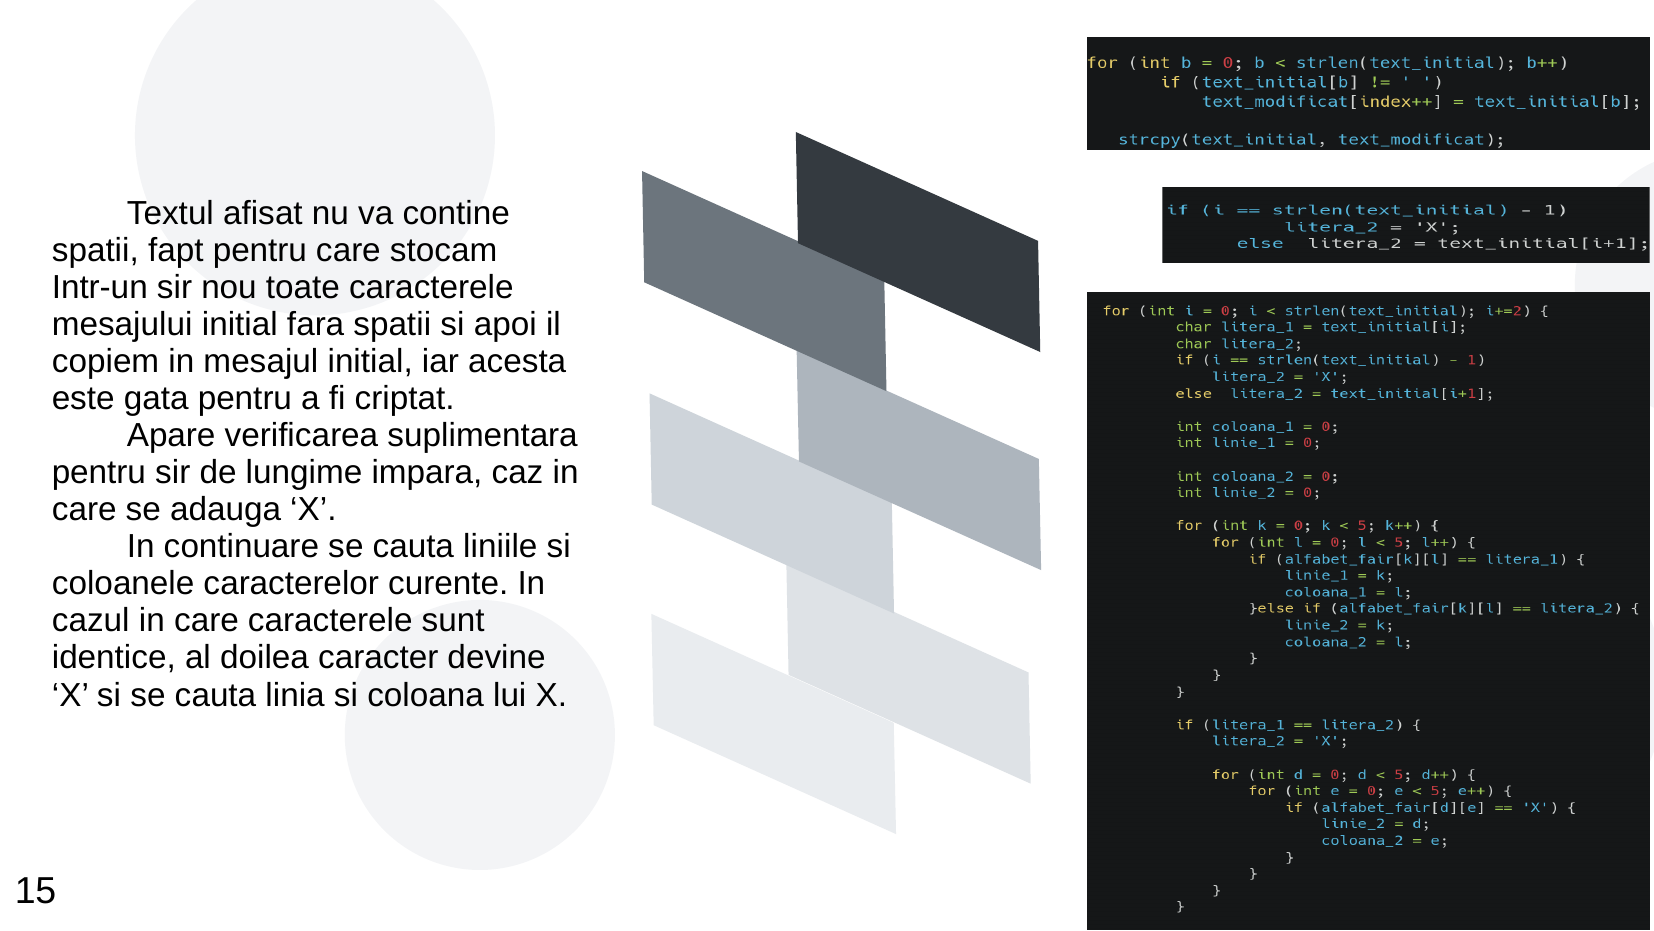

Textul afisat nu va contine spatii, fapt pentru care stocam
Intr-un sir nou toate caracterele mesajului initial fara spatii si apoi il copiem in mesajul initial, iar acesta este gata pentru a fi criptat.
	Apare verificarea suplimentara pentru sir de lungime impara, caz in care se adauga ‘X’.
	In continuare se cauta liniile si coloanele caracterelor curente. In cazul in care caracterele sunt identice, al doilea caracter devine ‘X’ si se cauta linia si coloana lui X.